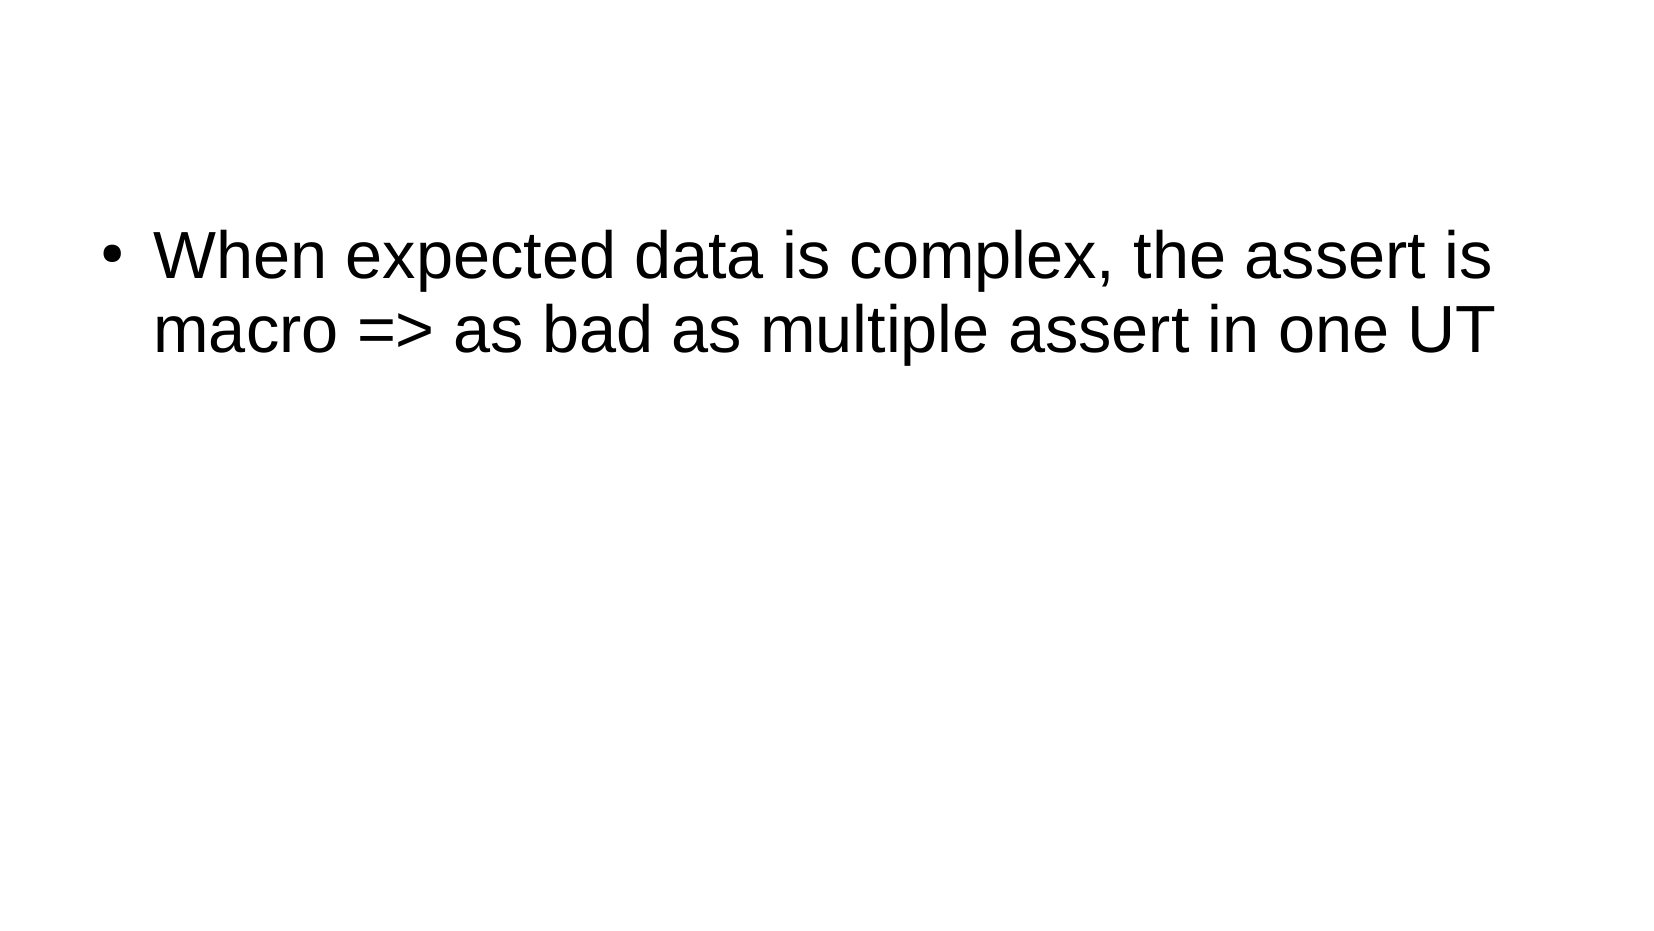

#
When expected data is complex, the assert is macro => as bad as multiple assert in one UT